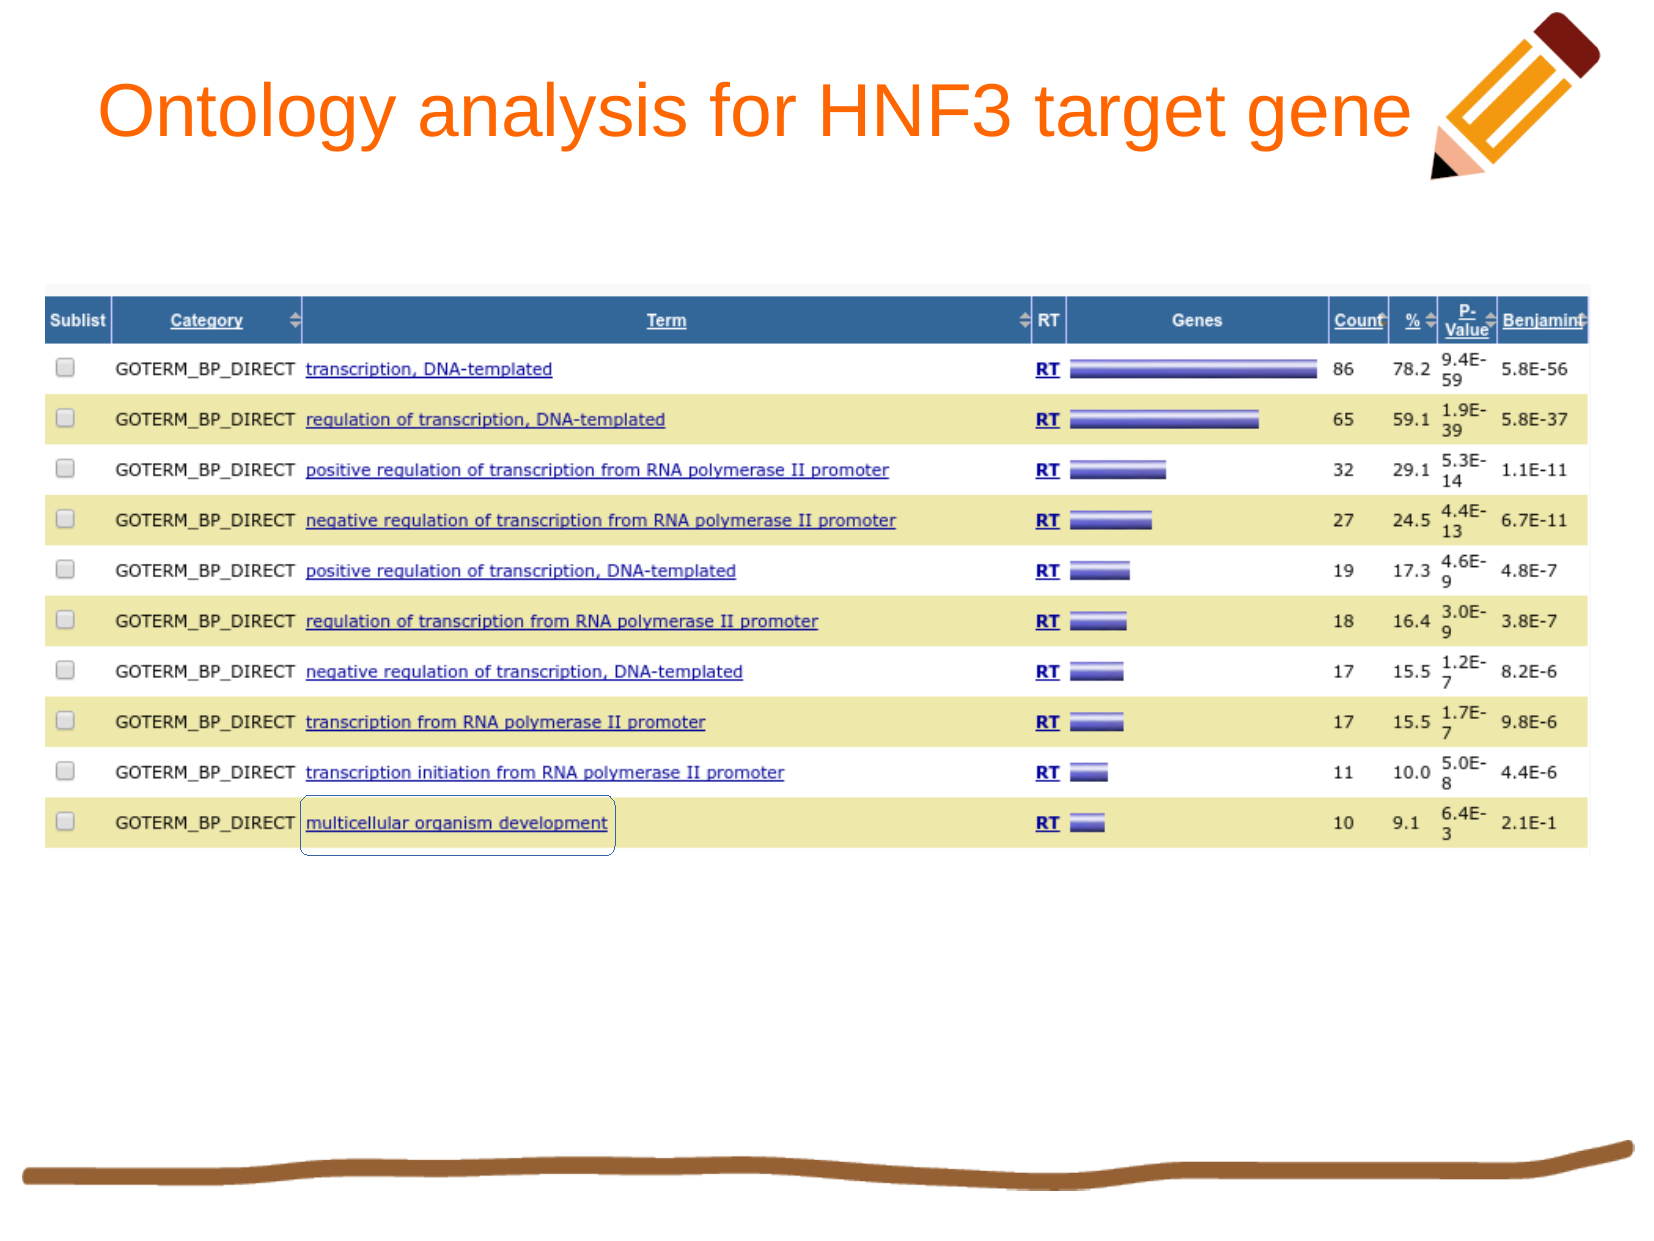

# Ontology analysis for HNF3 target gene